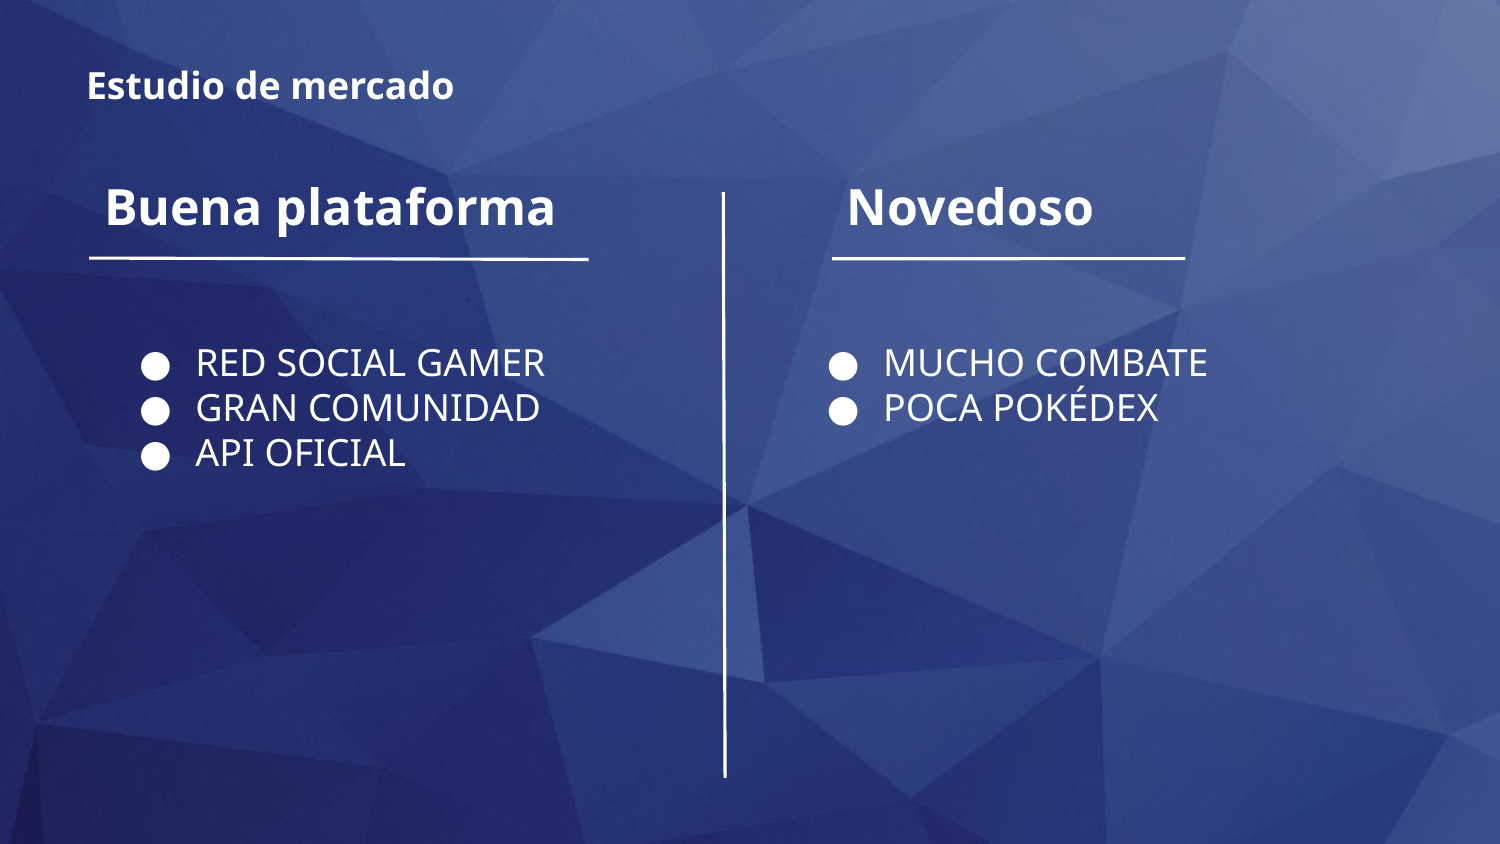

Estudio de mercado
Buena plataforma
Novedoso
RED SOCIAL GAMER
GRAN COMUNIDAD
API OFICIAL
MUCHO COMBATE
POCA POKÉDEX